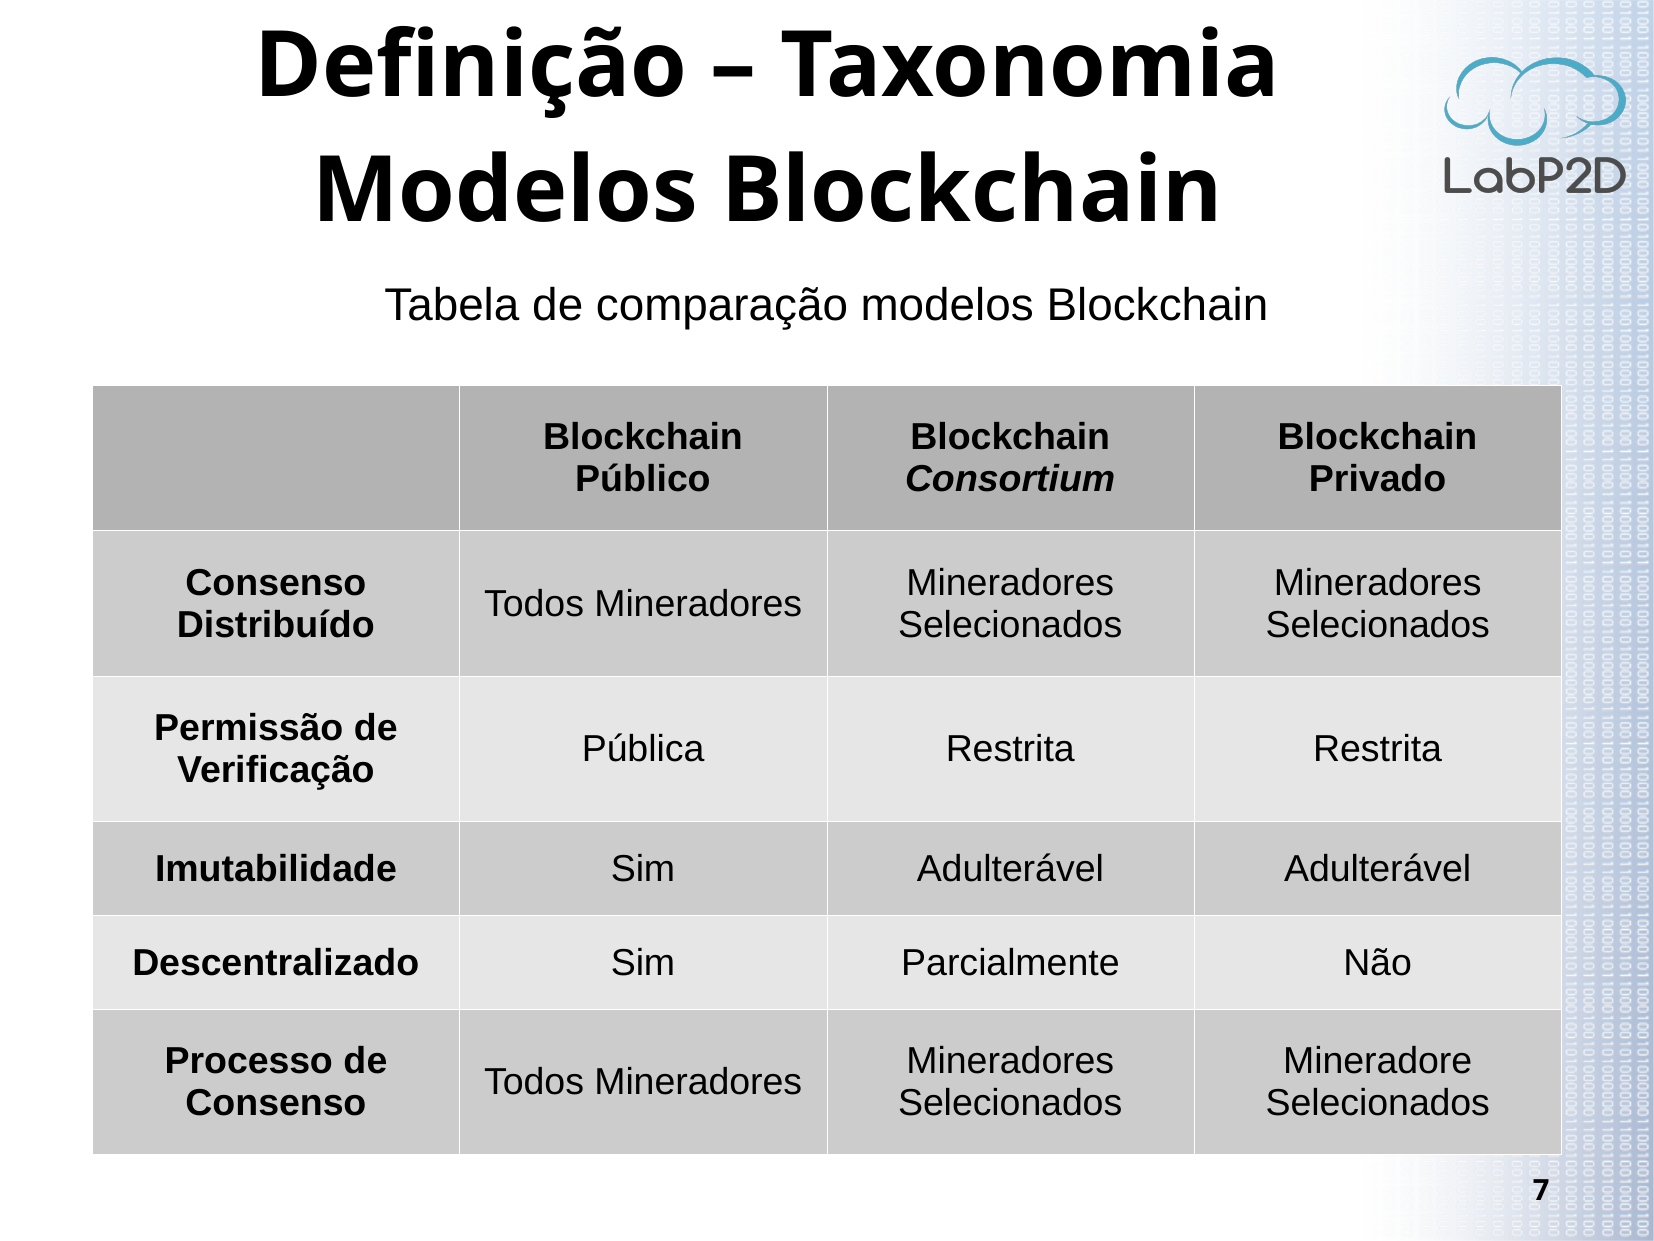

# Definição – Taxonomia Modelos Blockchain
Tabela de comparação modelos Blockchain
| | Blockchain Público | Blockchain Consortium | Blockchain Privado |
| --- | --- | --- | --- |
| Consenso Distribuído | Todos Mineradores | Mineradores Selecionados | Mineradores Selecionados |
| Permissão de Verificação | Pública | Restrita | Restrita |
| Imutabilidade | Sim | Adulterável | Adulterável |
| Descentralizado | Sim | Parcialmente | Não |
| Processo de Consenso | Todos Mineradores | Mineradores Selecionados | Mineradore Selecionados |
7